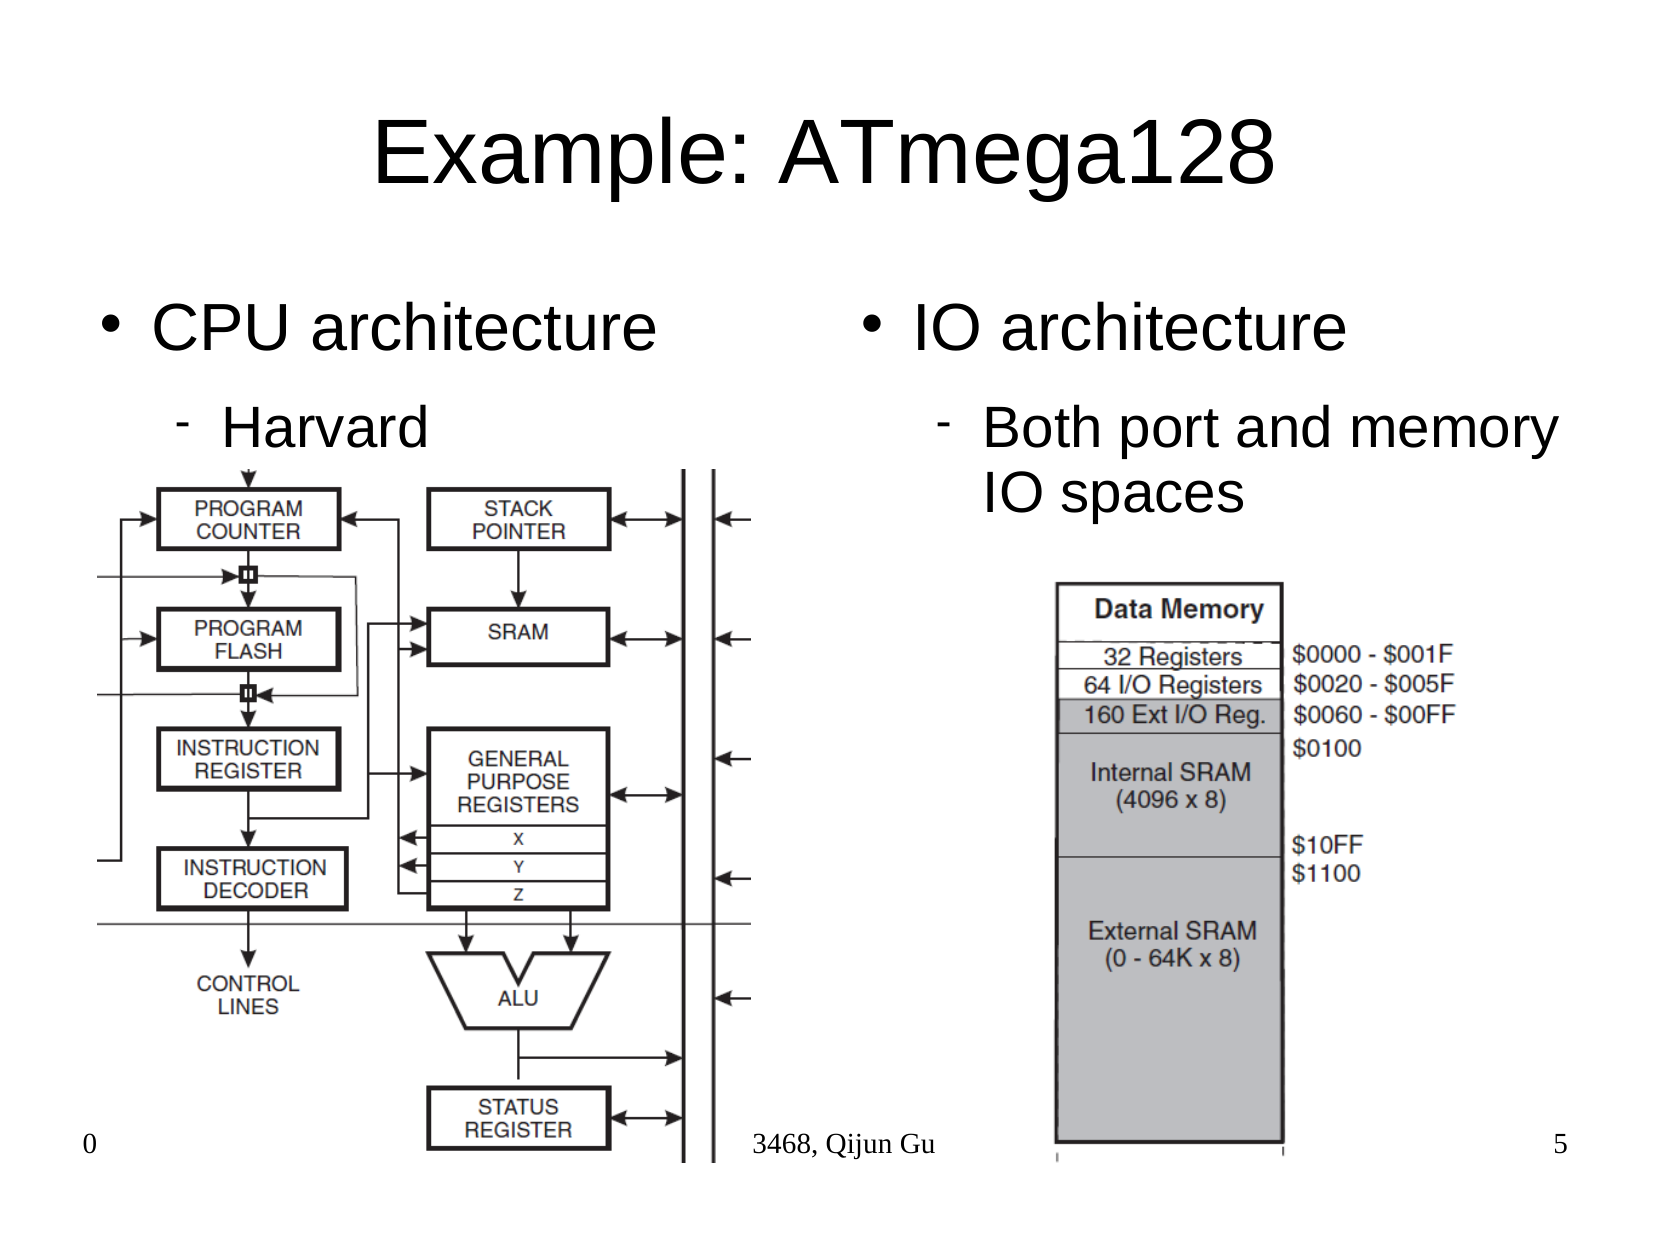

# Example: ATmega128
CPU architecture
Harvard
IO architecture
Both port and memory IO spaces
CS3468, Qijun Gu
5